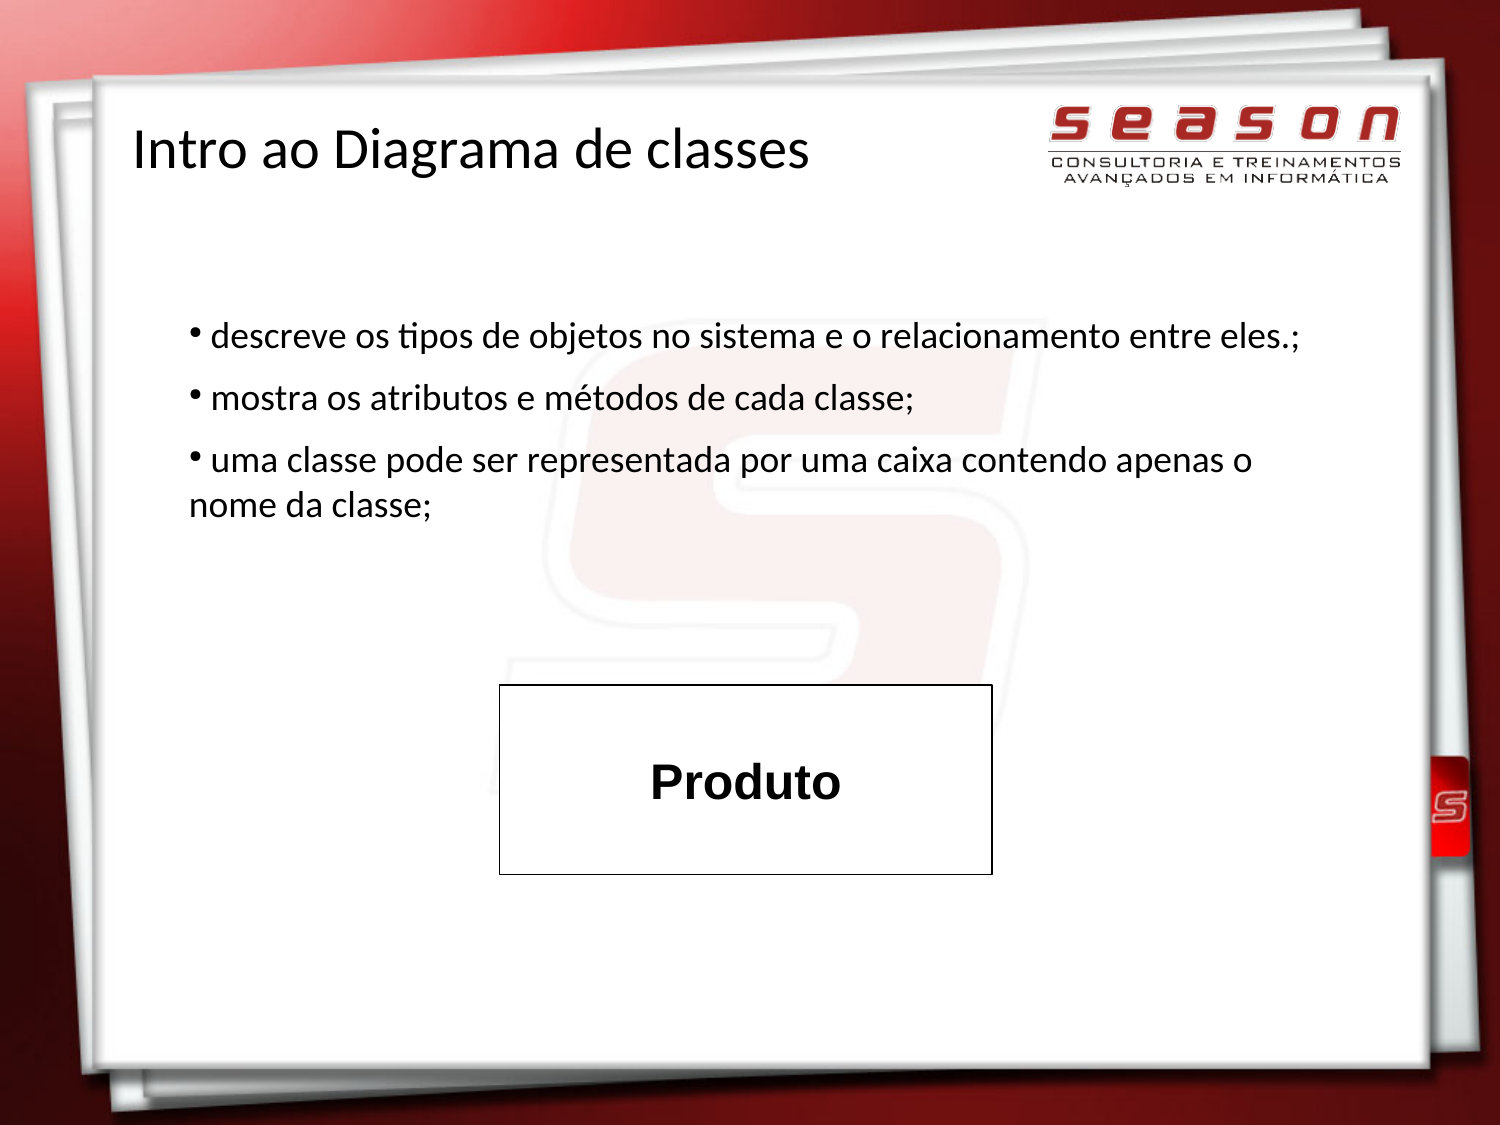

# Intro ao Diagrama de classes
 descreve os tipos de objetos no sistema e o relacionamento entre eles.;
 mostra os atributos e métodos de cada classe;
 uma classe pode ser representada por uma caixa contendo apenas o nome da classe;
Produto